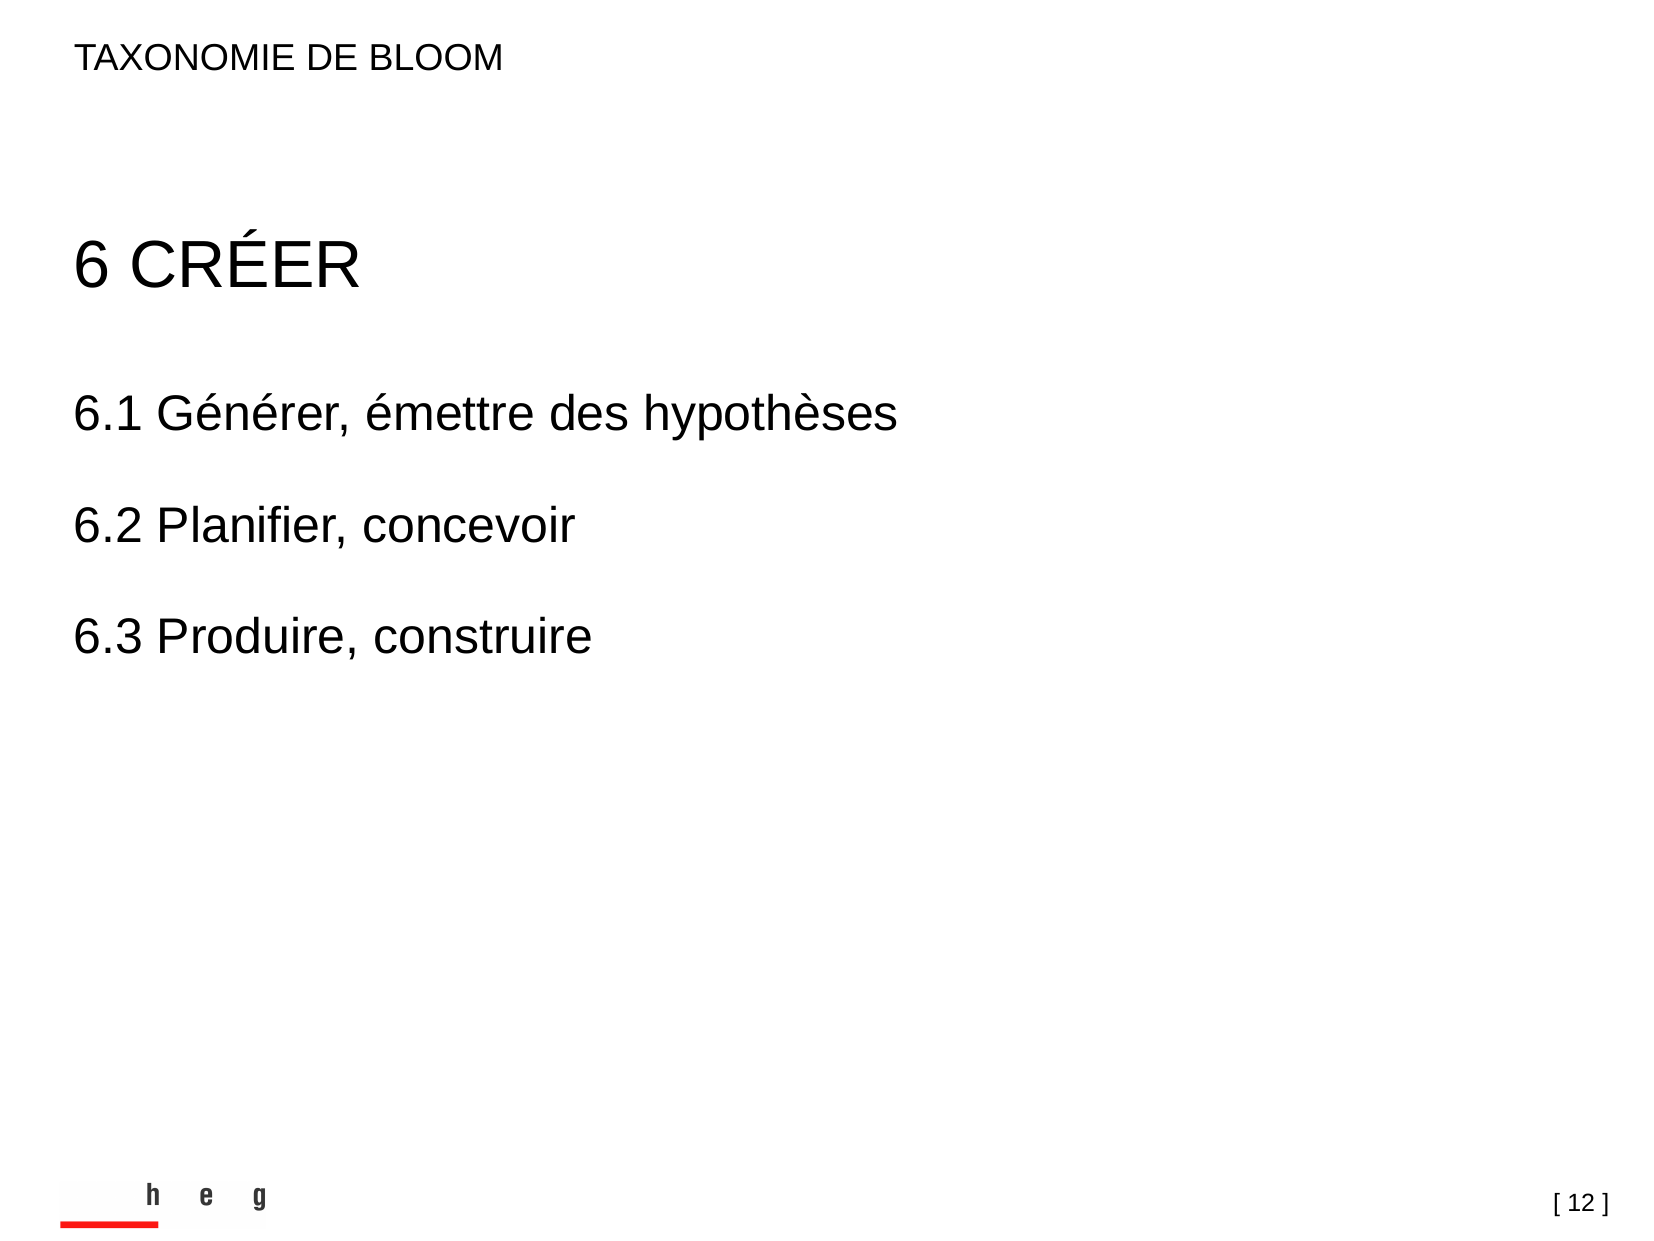

TAXONOMIE DE BLOOM
6 CRÉER
6.1 Générer, émettre des hypothèses
6.2 Planifier, concevoir
6.3 Produire, construire